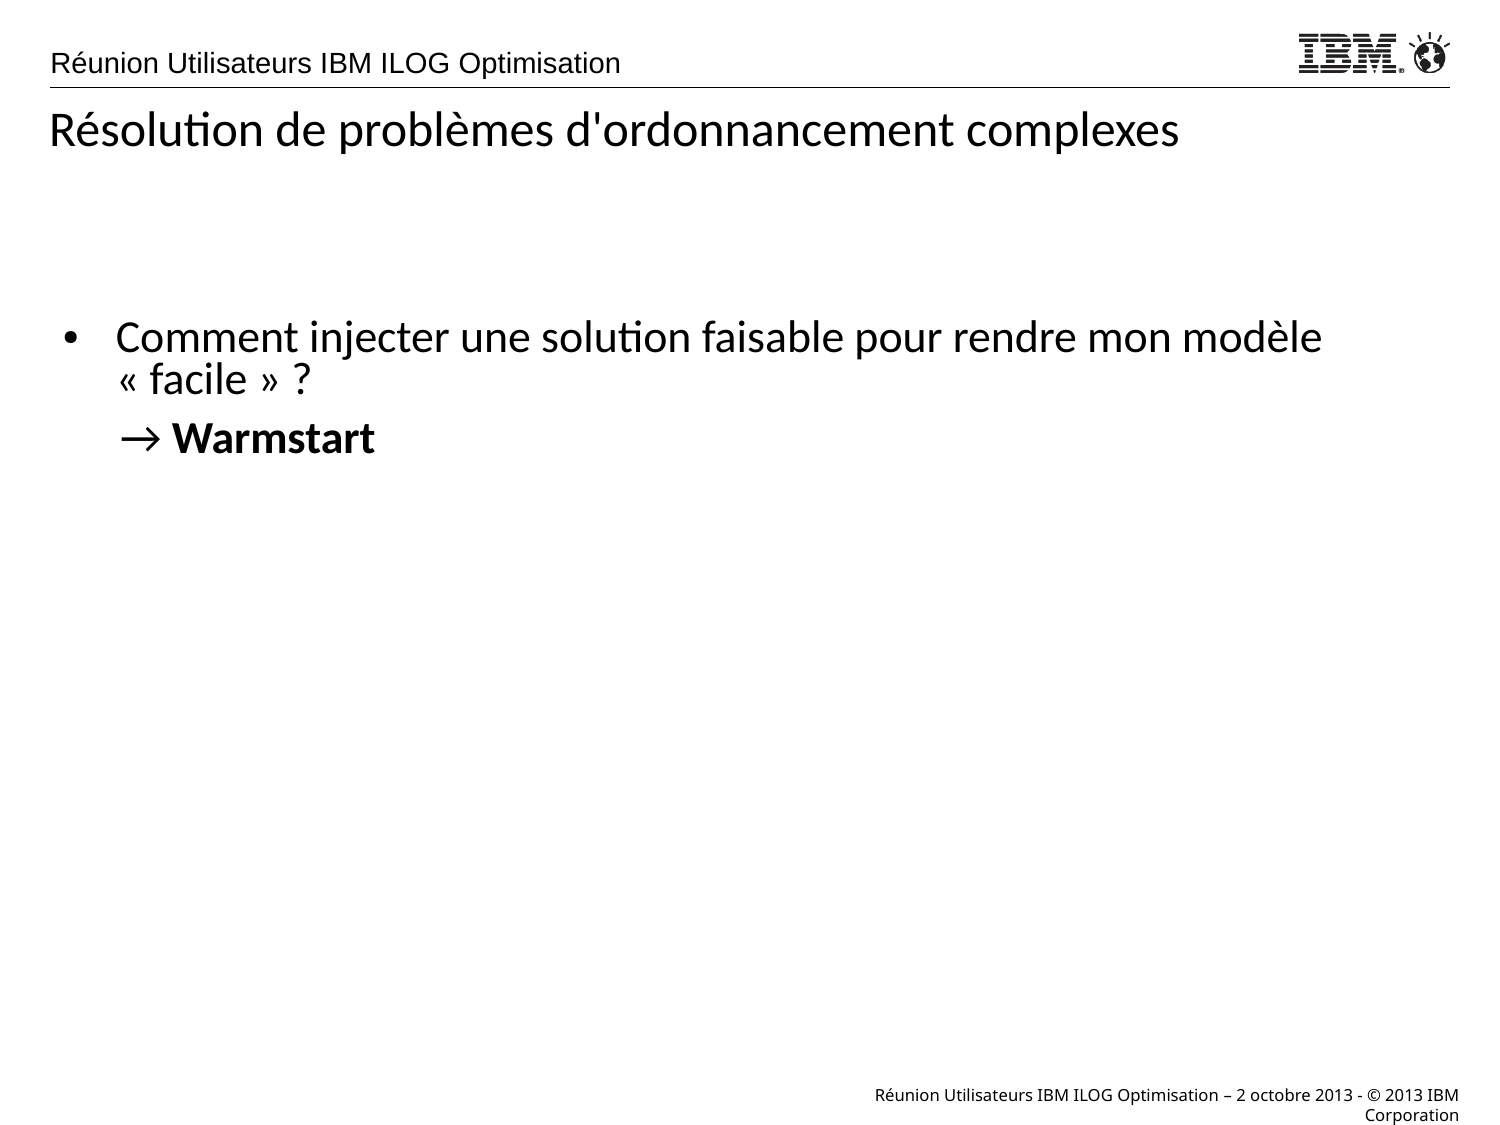

# Résolution de problèmes d'ordonnancement complexes
Comment injecter une solution faisable pour rendre mon modèle « facile » ?
	→ Warmstart